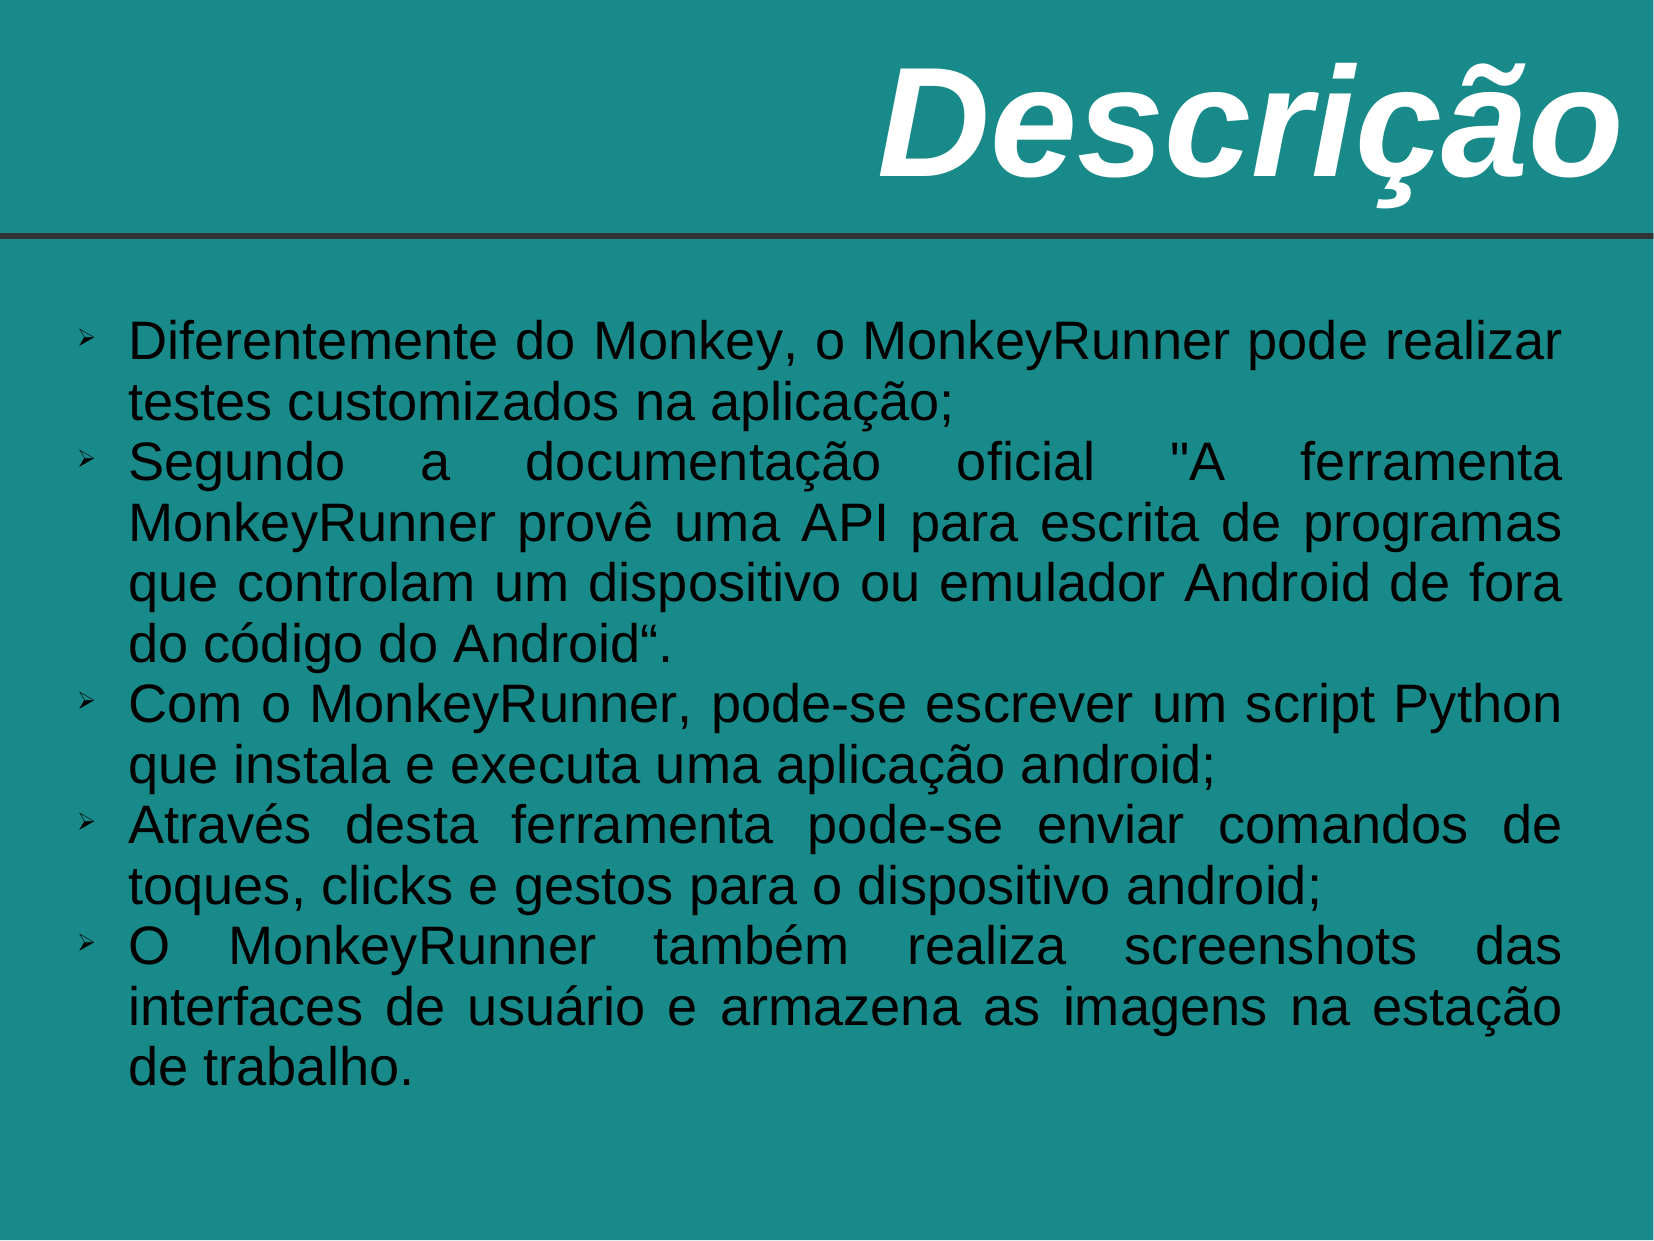

Descrição
Diferentemente do Monkey, o MonkeyRunner pode realizar testes customizados na aplicação;
Segundo a documentação oficial "A ferramenta MonkeyRunner provê uma API para escrita de programas que controlam um dispositivo ou emulador Android de fora do código do Android“.
Com o MonkeyRunner, pode-se escrever um script Python que instala e executa uma aplicação android;
Através desta ferramenta pode-se enviar comandos de toques, clicks e gestos para o dispositivo android;
O MonkeyRunner também realiza screenshots das interfaces de usuário e armazena as imagens na estação de trabalho.